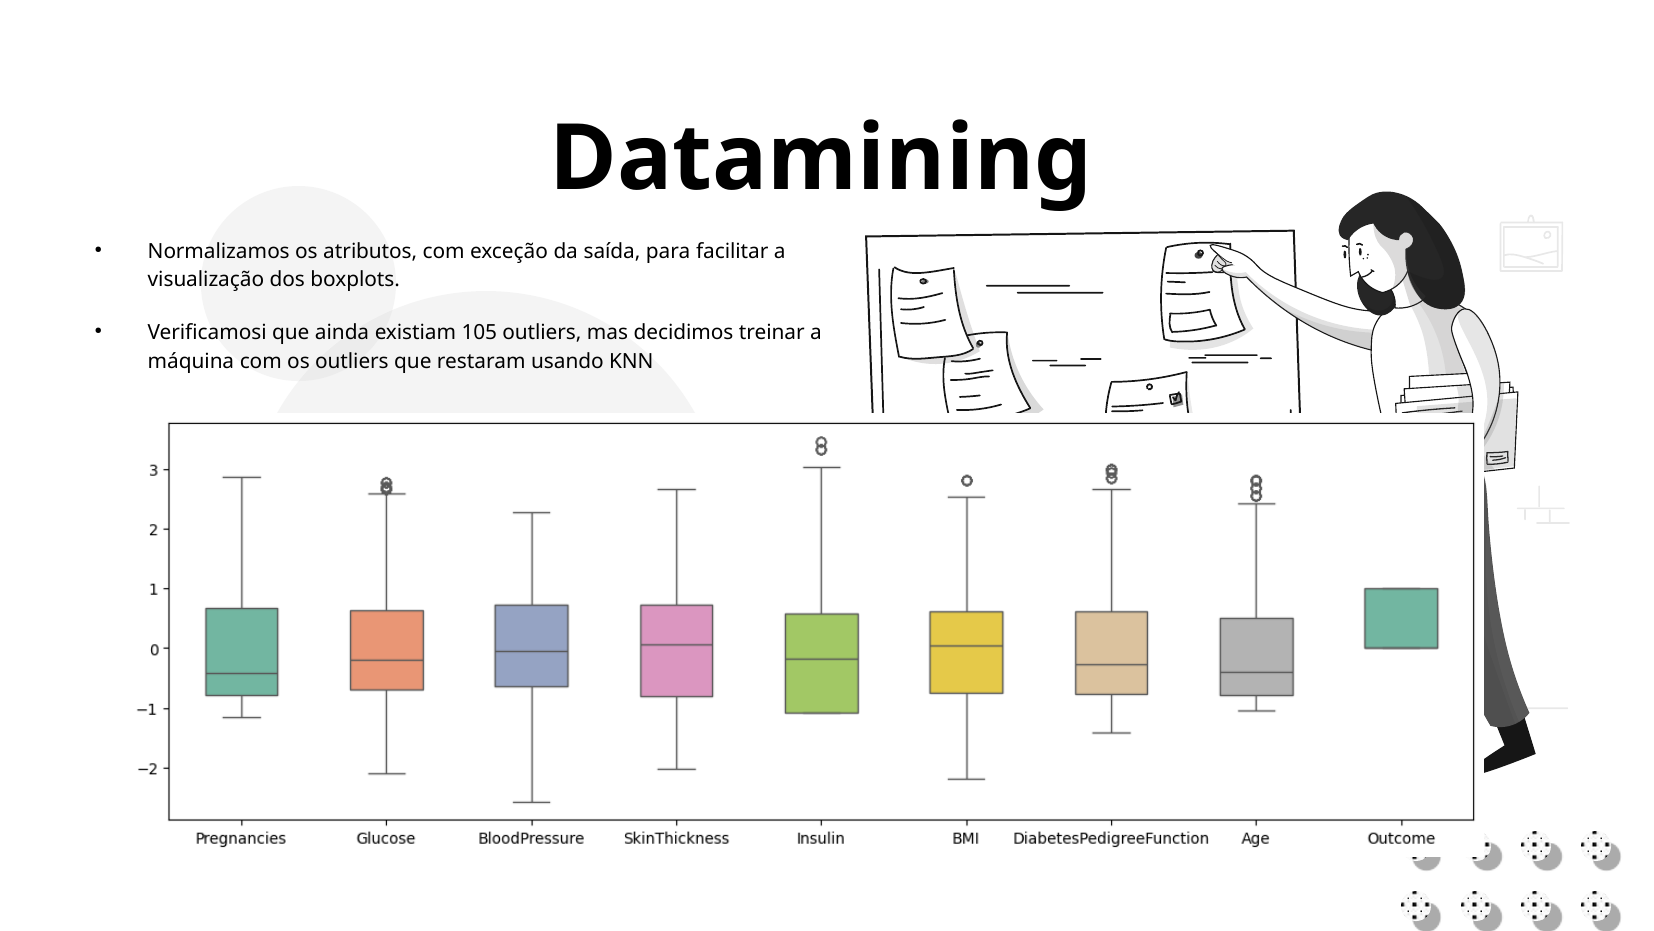

# Datamining
Normalizamos os atributos, com exceção da saída, para facilitar a
visualização dos boxplots.
Verificamosi que ainda existiam 105 outliers, mas decidimos treinar a
máquina com os outliers que restaram usando KNN